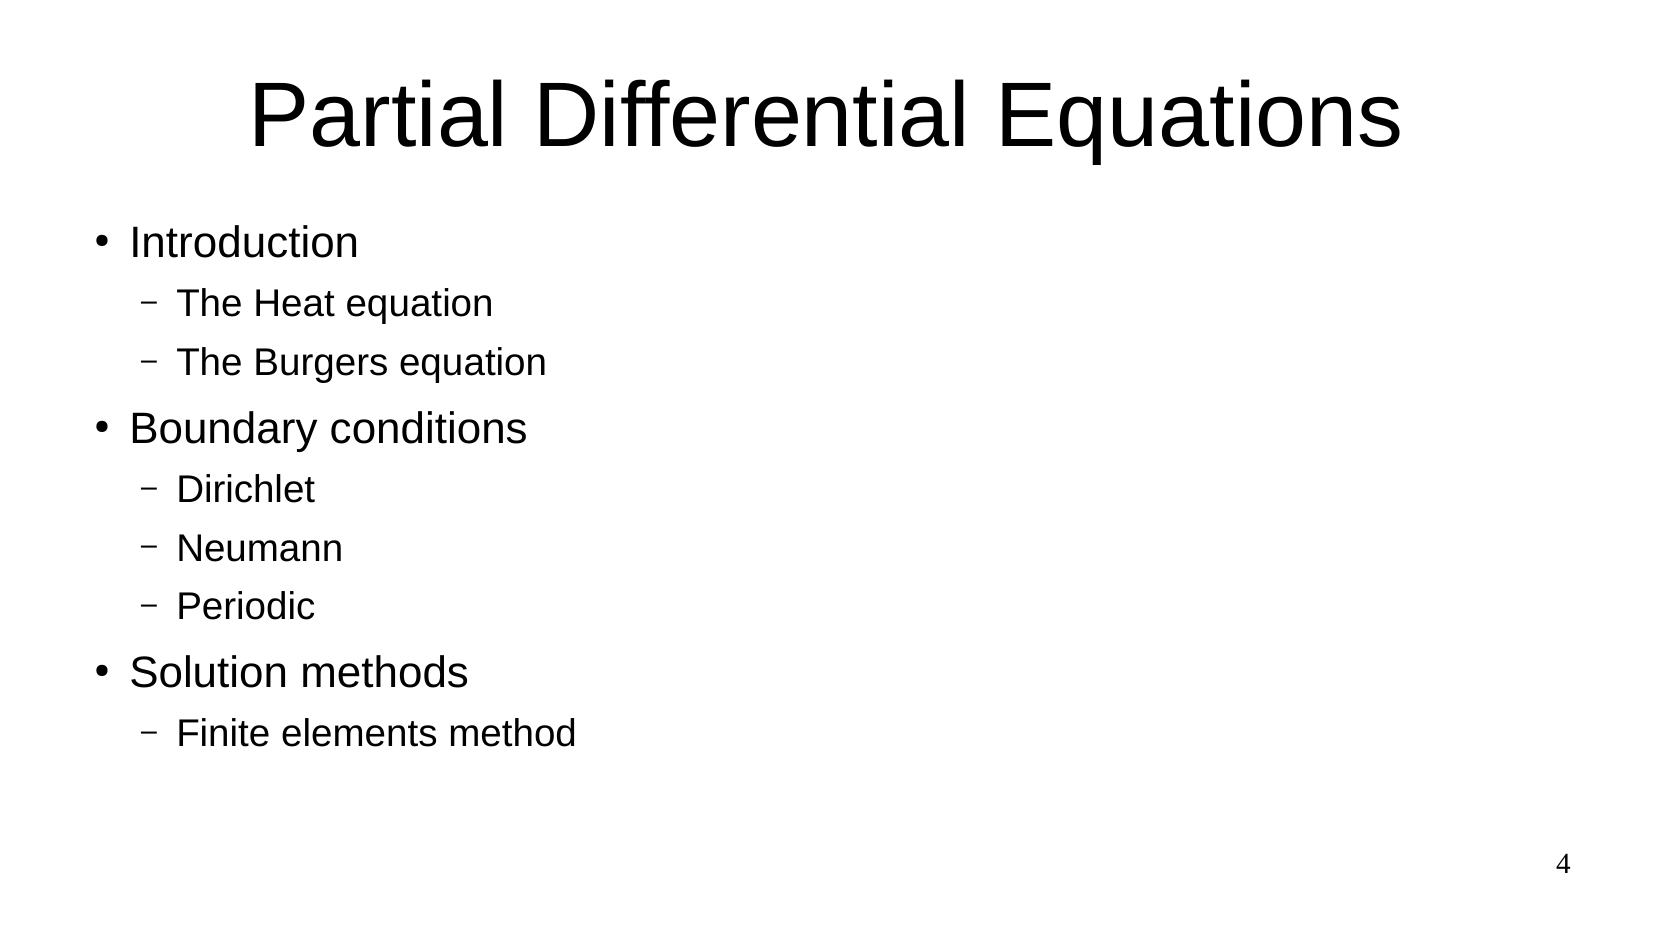

# Partial Differential Equations
Introduction
The Heat equation
The Burgers equation
Boundary conditions
Dirichlet
Neumann
Periodic
Solution methods
Finite elements method
4